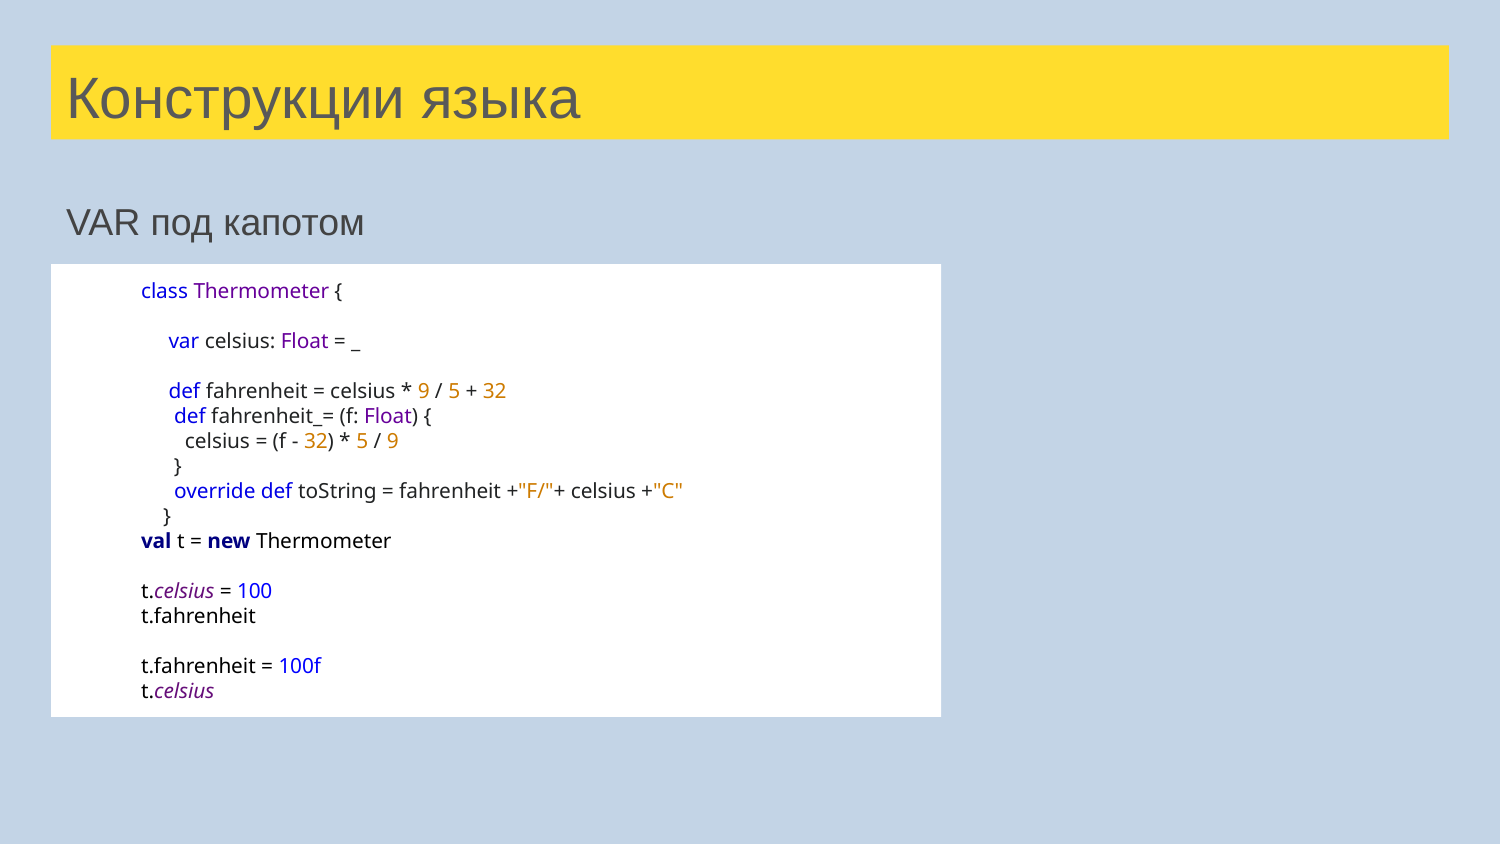

# Конструкции языка
VAR под капотом
class Thermometer {
 var celsius: Float = _
 def fahrenheit = celsius * 9 / 5 + 32
 def fahrenheit_= (f: Float) {
 celsius = (f - 32) * 5 / 9
 }
 override def toString = fahrenheit +"F/"+ celsius +"C"
 }
val t = new Thermometer
t.celsius = 100
t.fahrenheit
t.fahrenheit = 100f
t.celsius